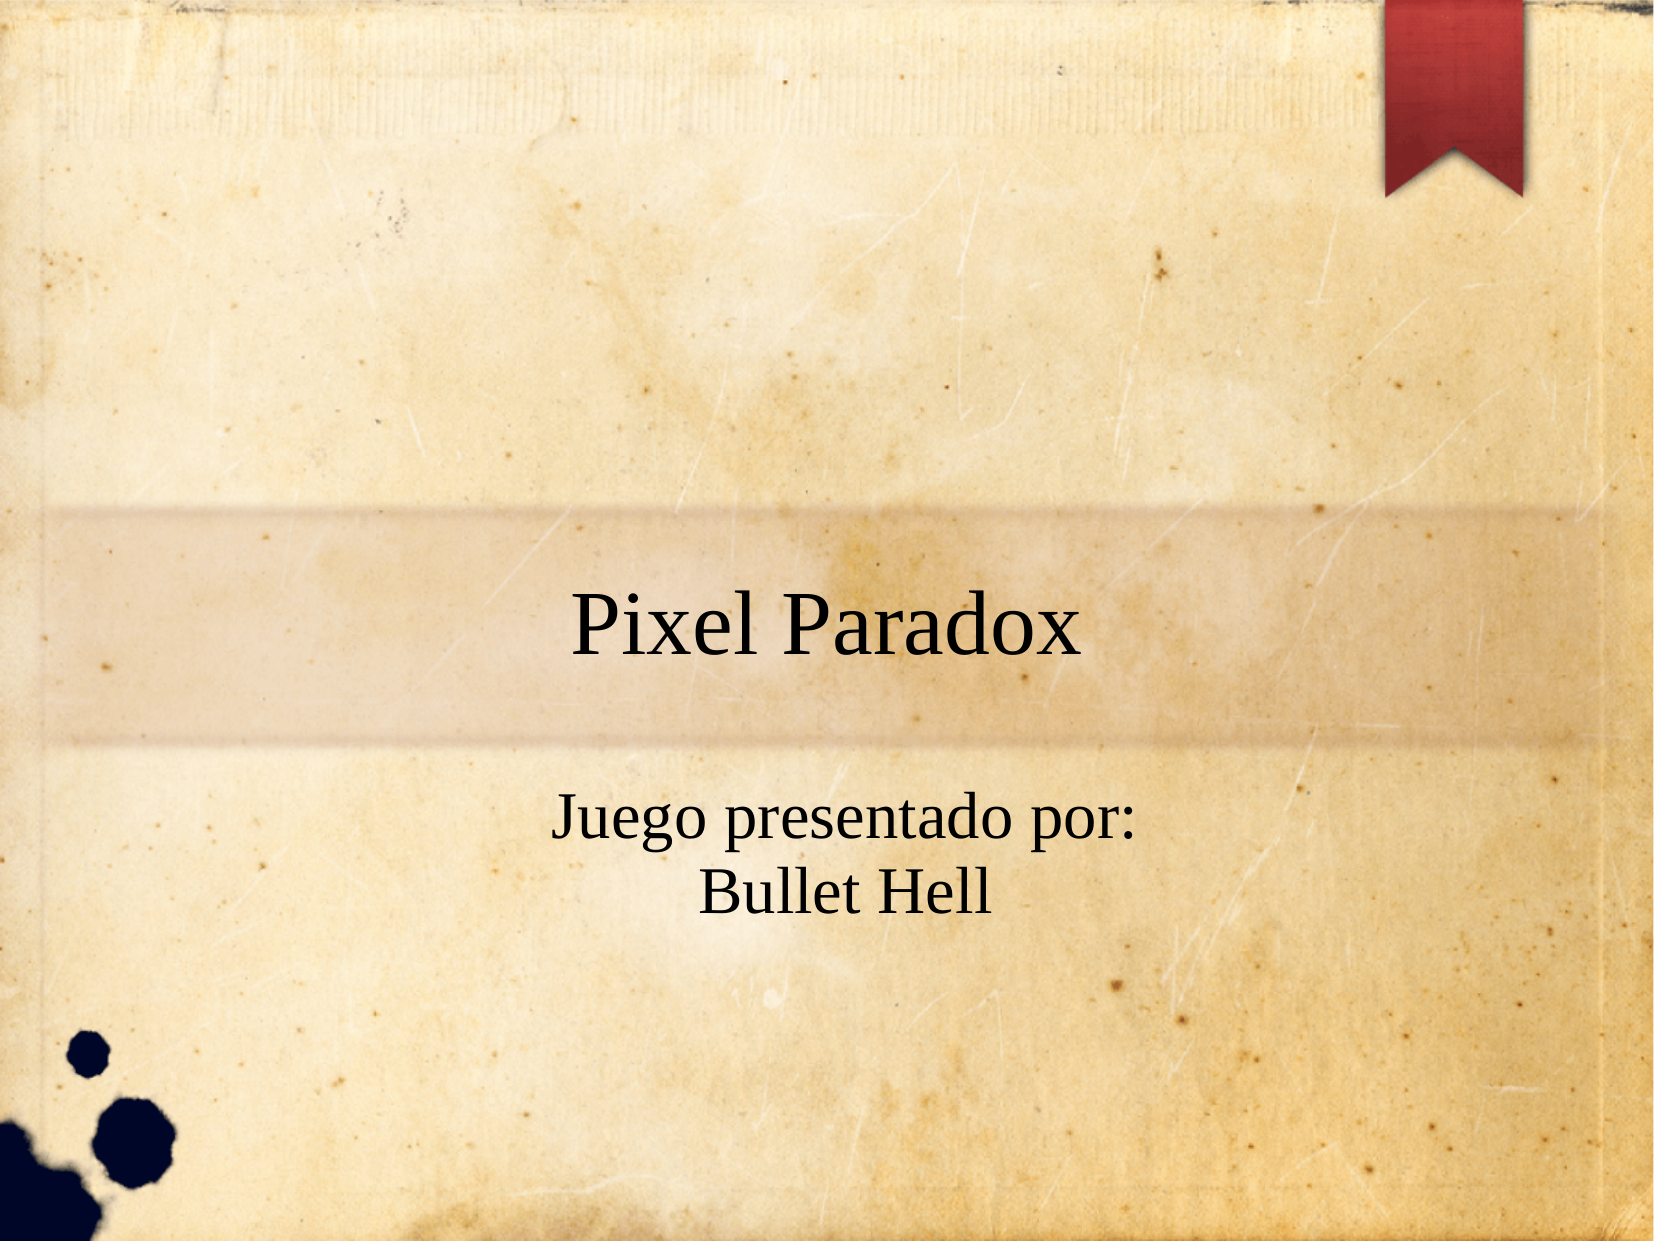

# Pixel Paradox
Juego presentado por:
Bullet Hell